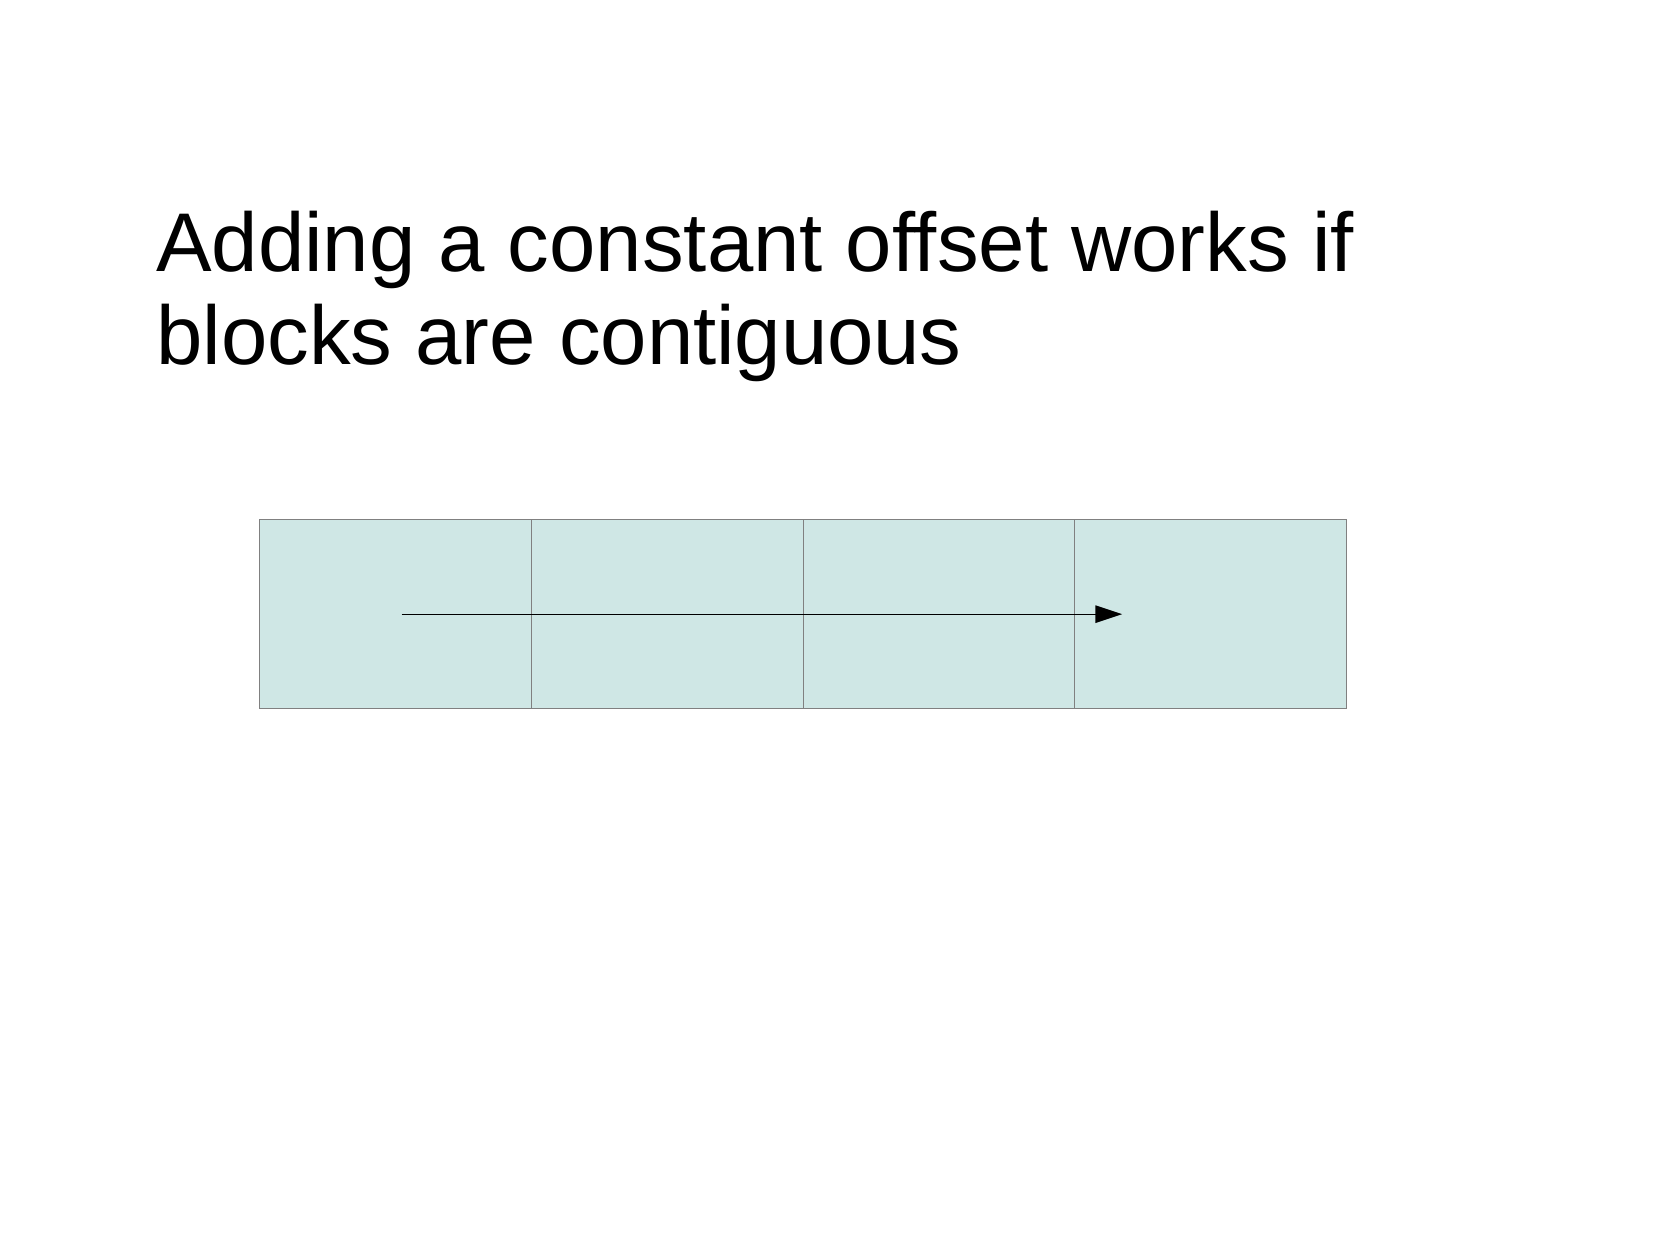

Adding a constant offset works if blocks are contiguous